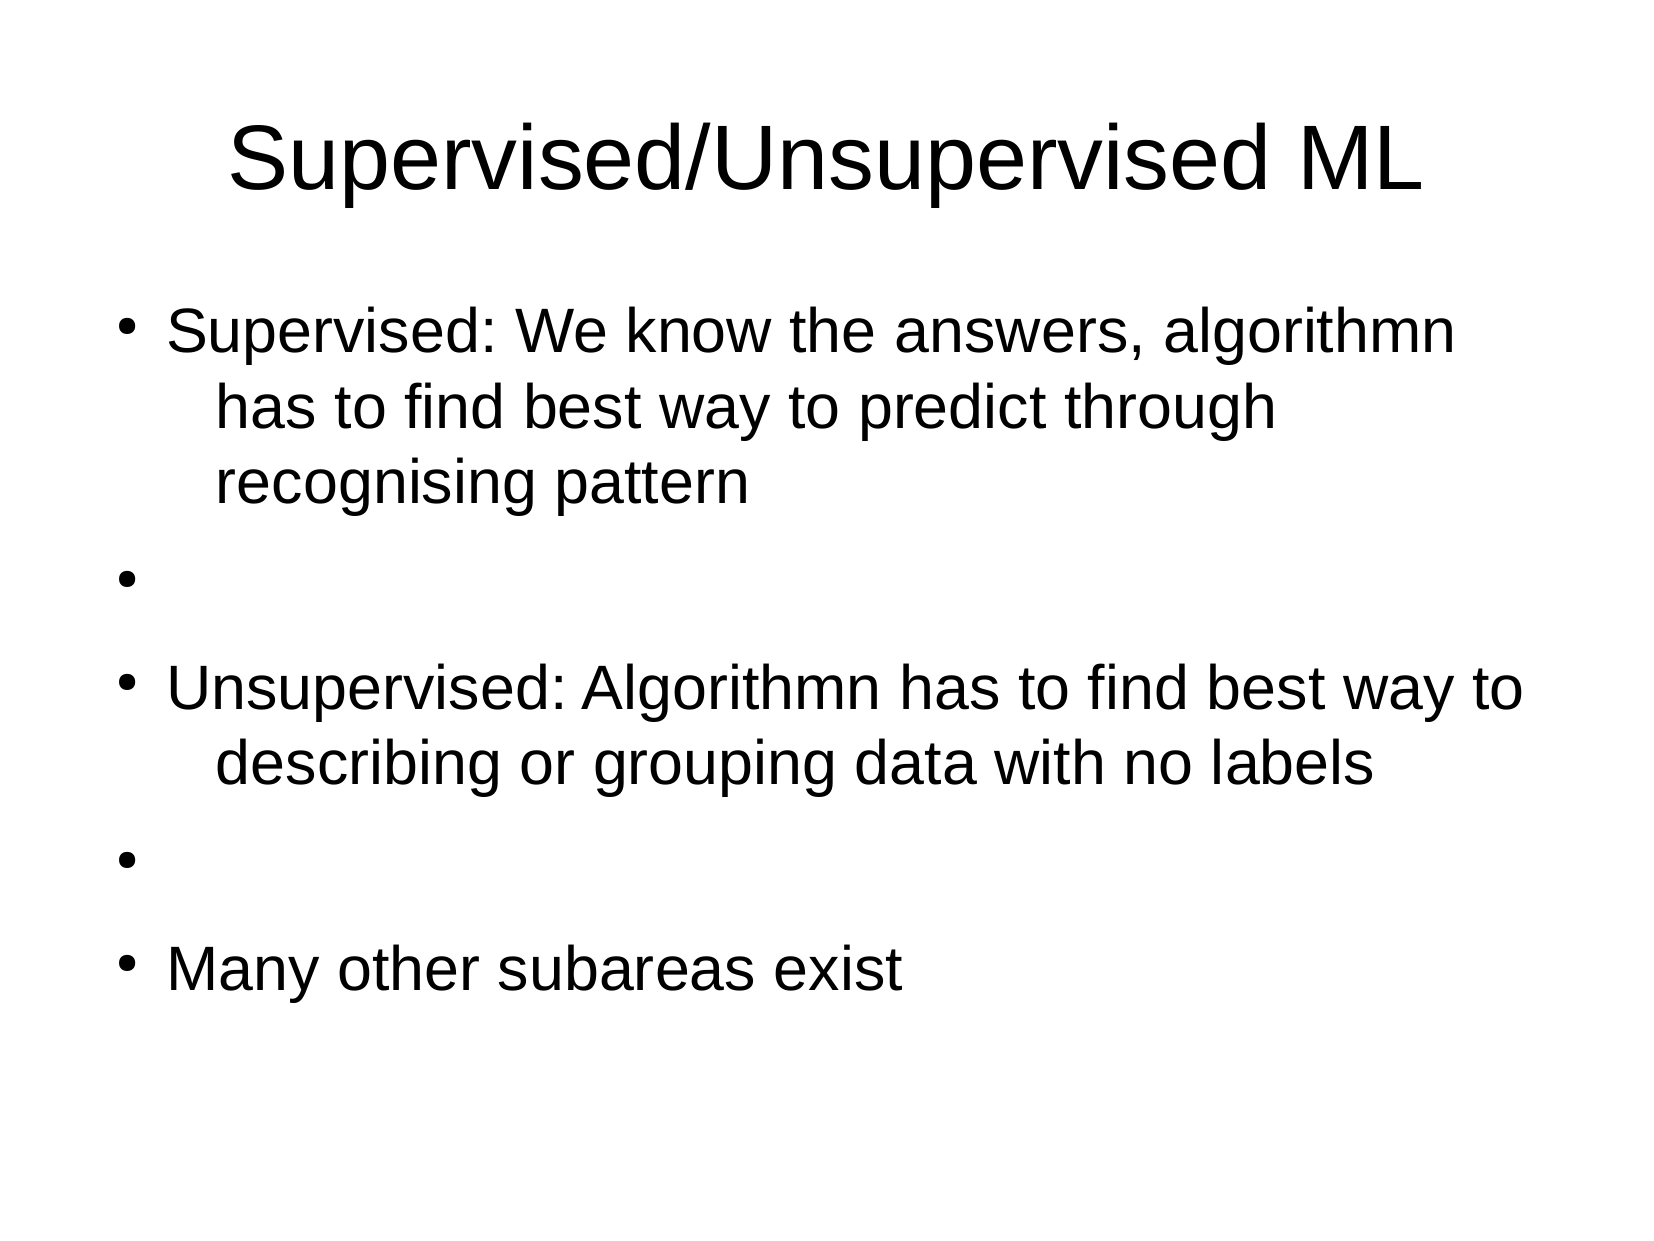

# Supervised/Unsupervised ML
Supervised: We know the answers, algorithmn has to find best way to predict through recognising pattern
Unsupervised: Algorithmn has to find best way to describing or grouping data with no labels
Many other subareas exist